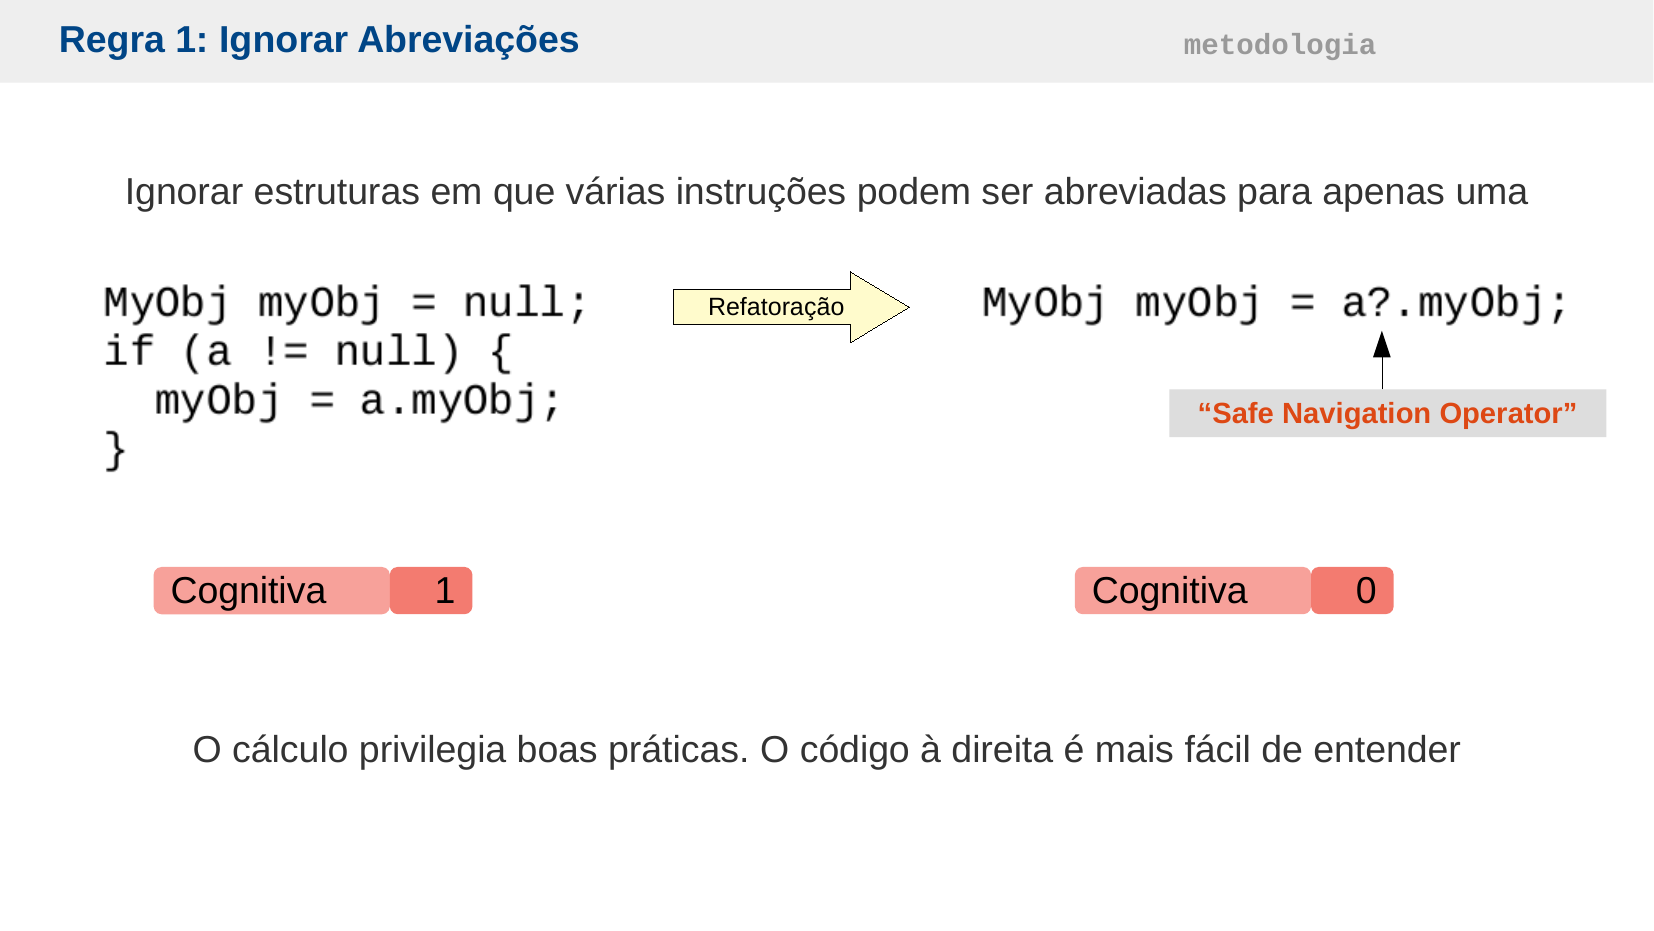

# Regra 1: Ignorar Abreviações
metodologia
Ignorar estruturas em que várias instruções podem ser abreviadas para apenas uma
Refatoração
“Safe Navigation Operator”
0
1
Cognitiva
Cognitiva
O cálculo privilegia boas práticas. O código à direita é mais fácil de entender